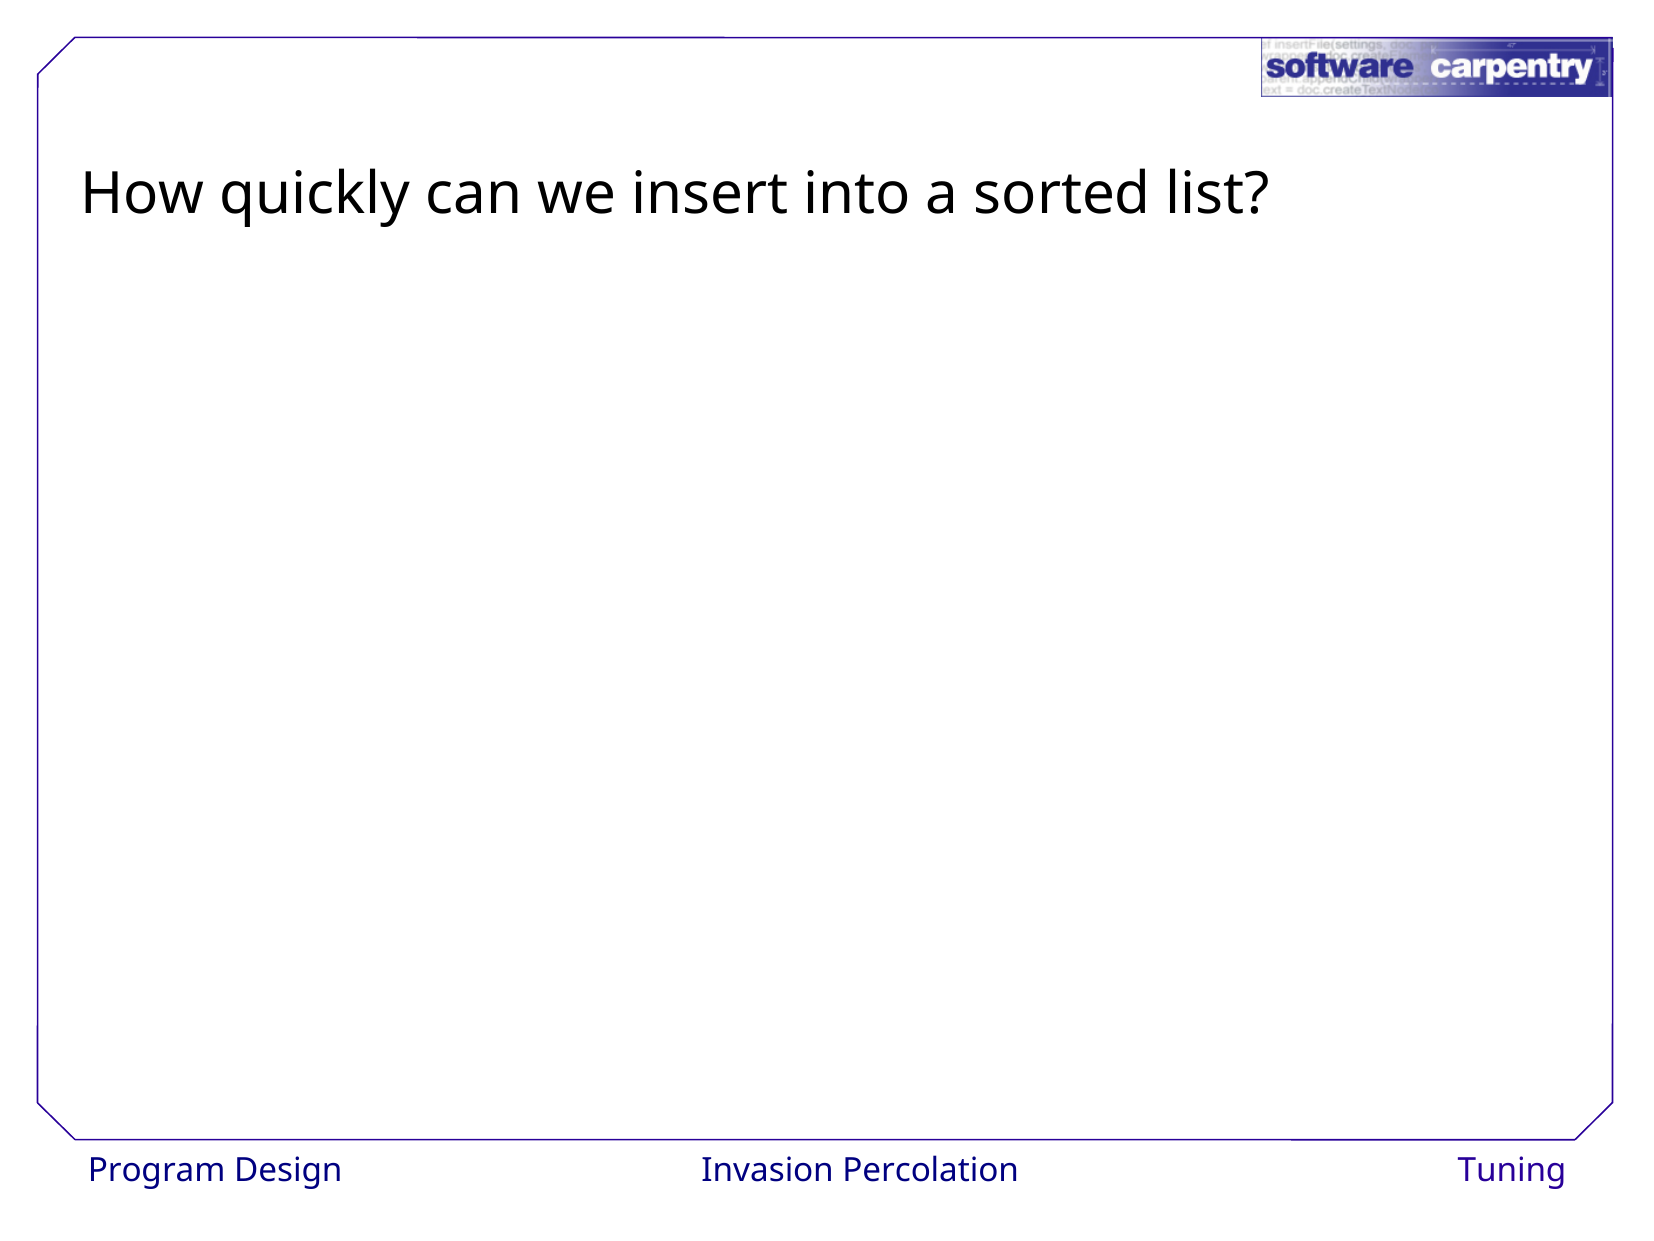

How quickly can we insert into a sorted list?